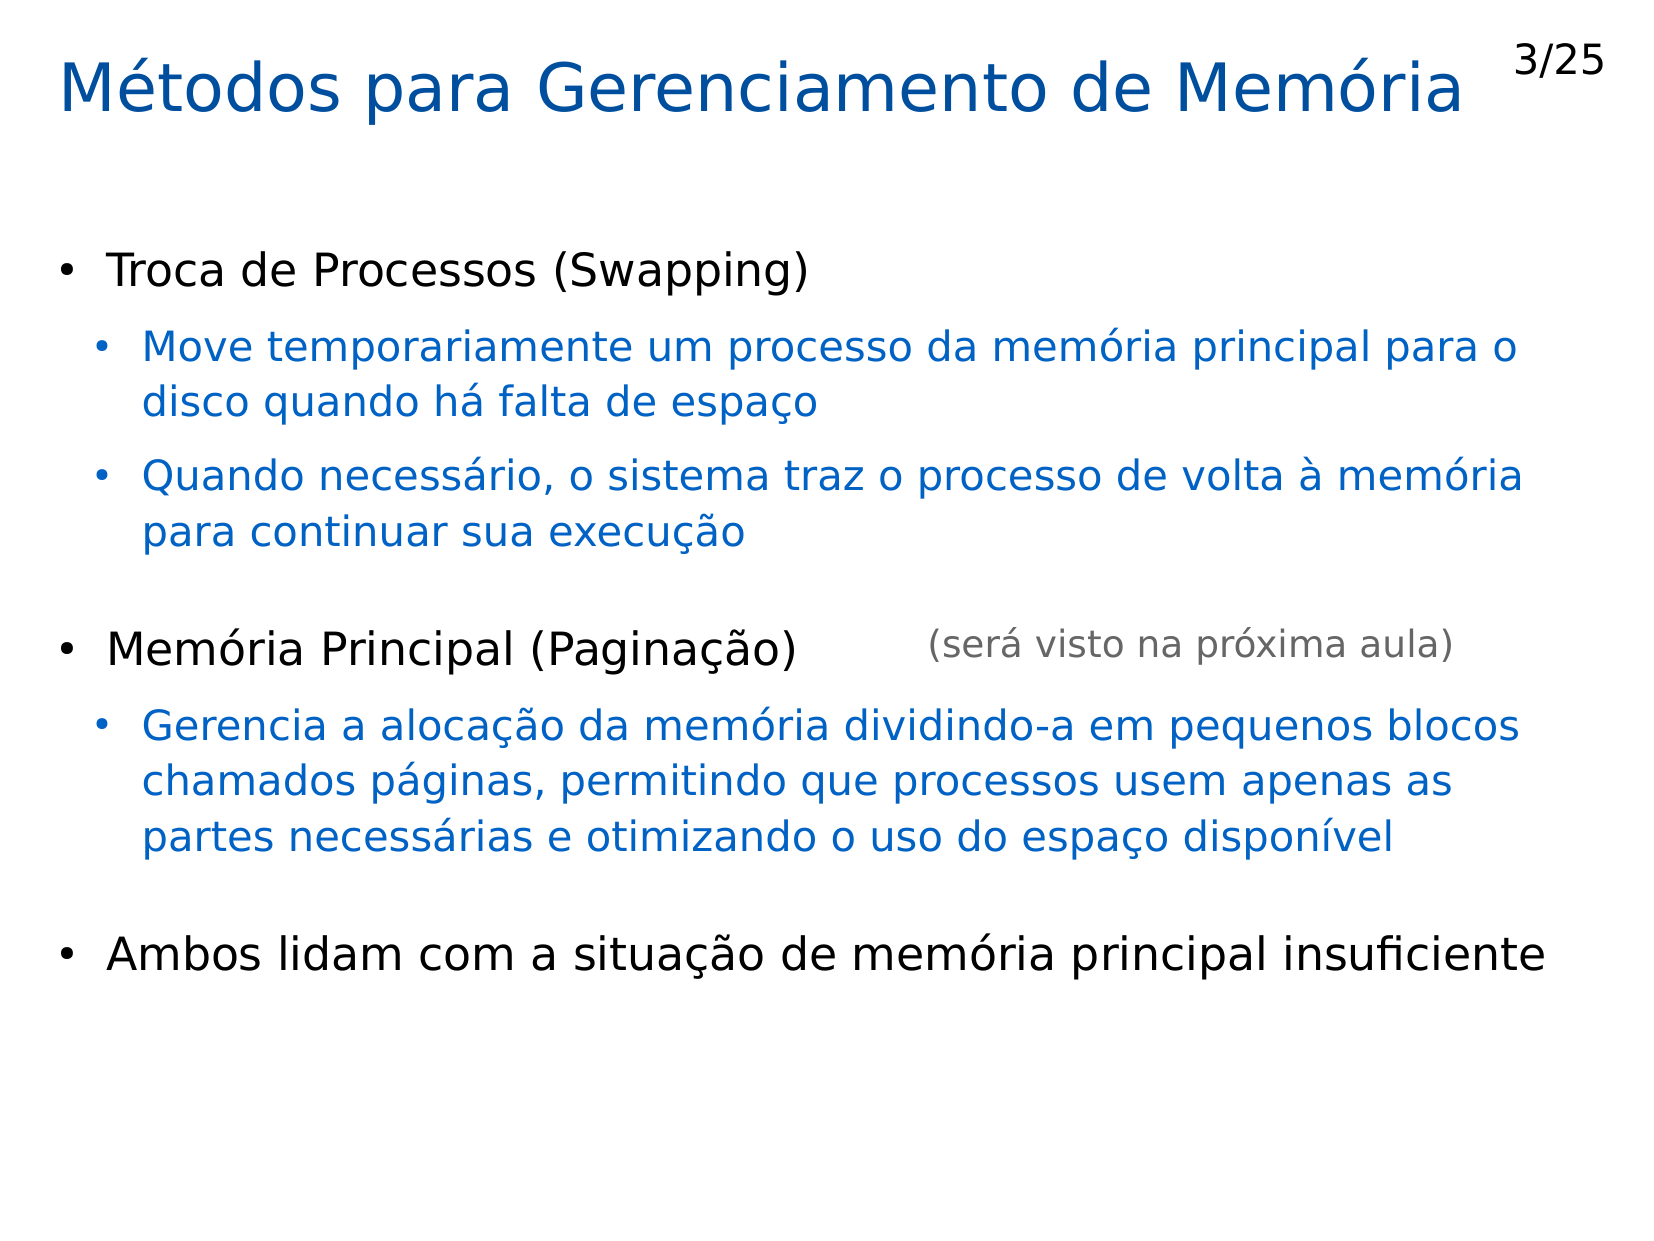

# Métodos para Gerenciamento de Memória
3
Troca de Processos (Swapping)
Move temporariamente um processo da memória principal para o disco quando há falta de espaço
Quando necessário, o sistema traz o processo de volta à memória para continuar sua execução
Memória Principal (Paginação)
Gerencia a alocação da memória dividindo-a em pequenos blocos chamados páginas, permitindo que processos usem apenas as partes necessárias e otimizando o uso do espaço disponível
Ambos lidam com a situação de memória principal insuficiente
(será visto na próxima aula)